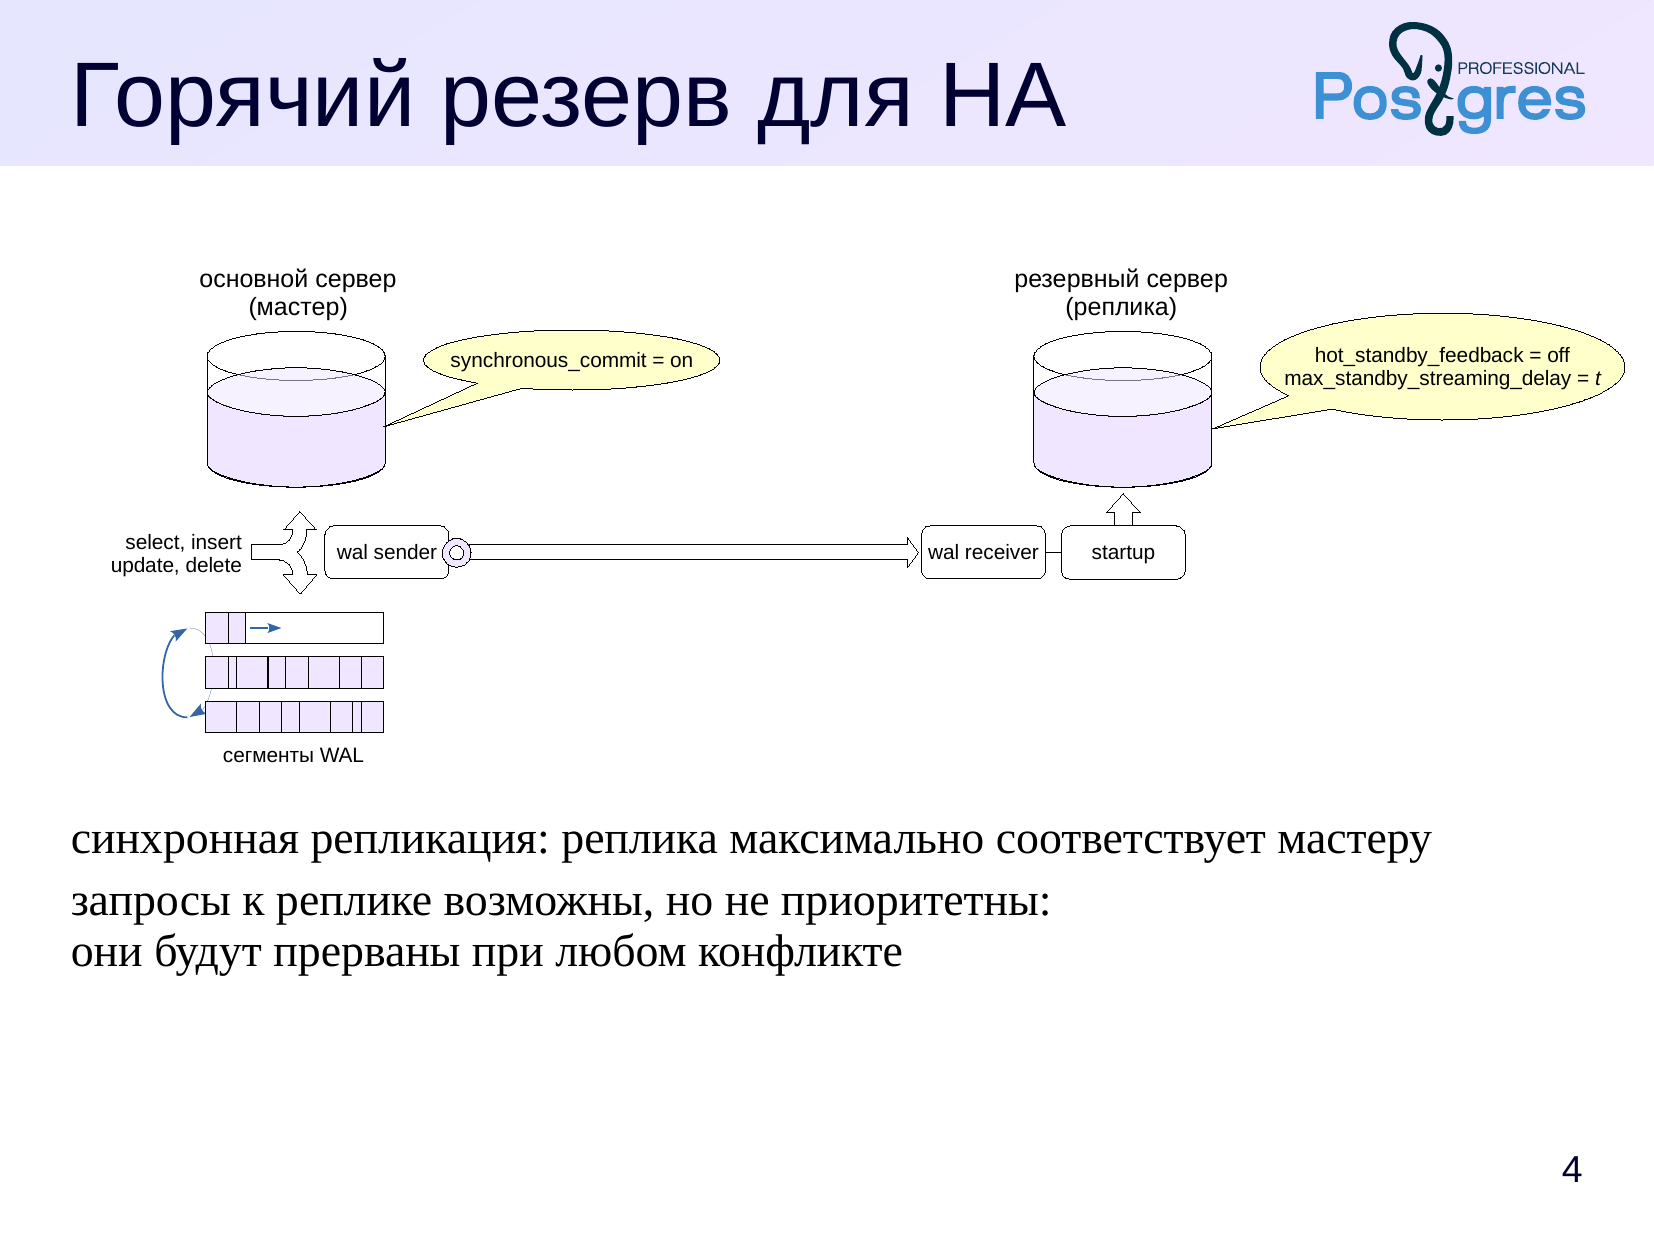

# Горячий резерв для HA
основной сервер
(мастер)
резервный сервер
(реплика)
синхронная репликация: реплика максимально соответствует мастеру
запросы к реплике возможны, но не приоритетны:
они будут прерваны при любом конфликте
hot_standby_feedback = off
max_standby_streaming_delay = t
synchronous_commit = on
select, insert
update, delete
wal sender
wal receiver
startup
сегменты WAL